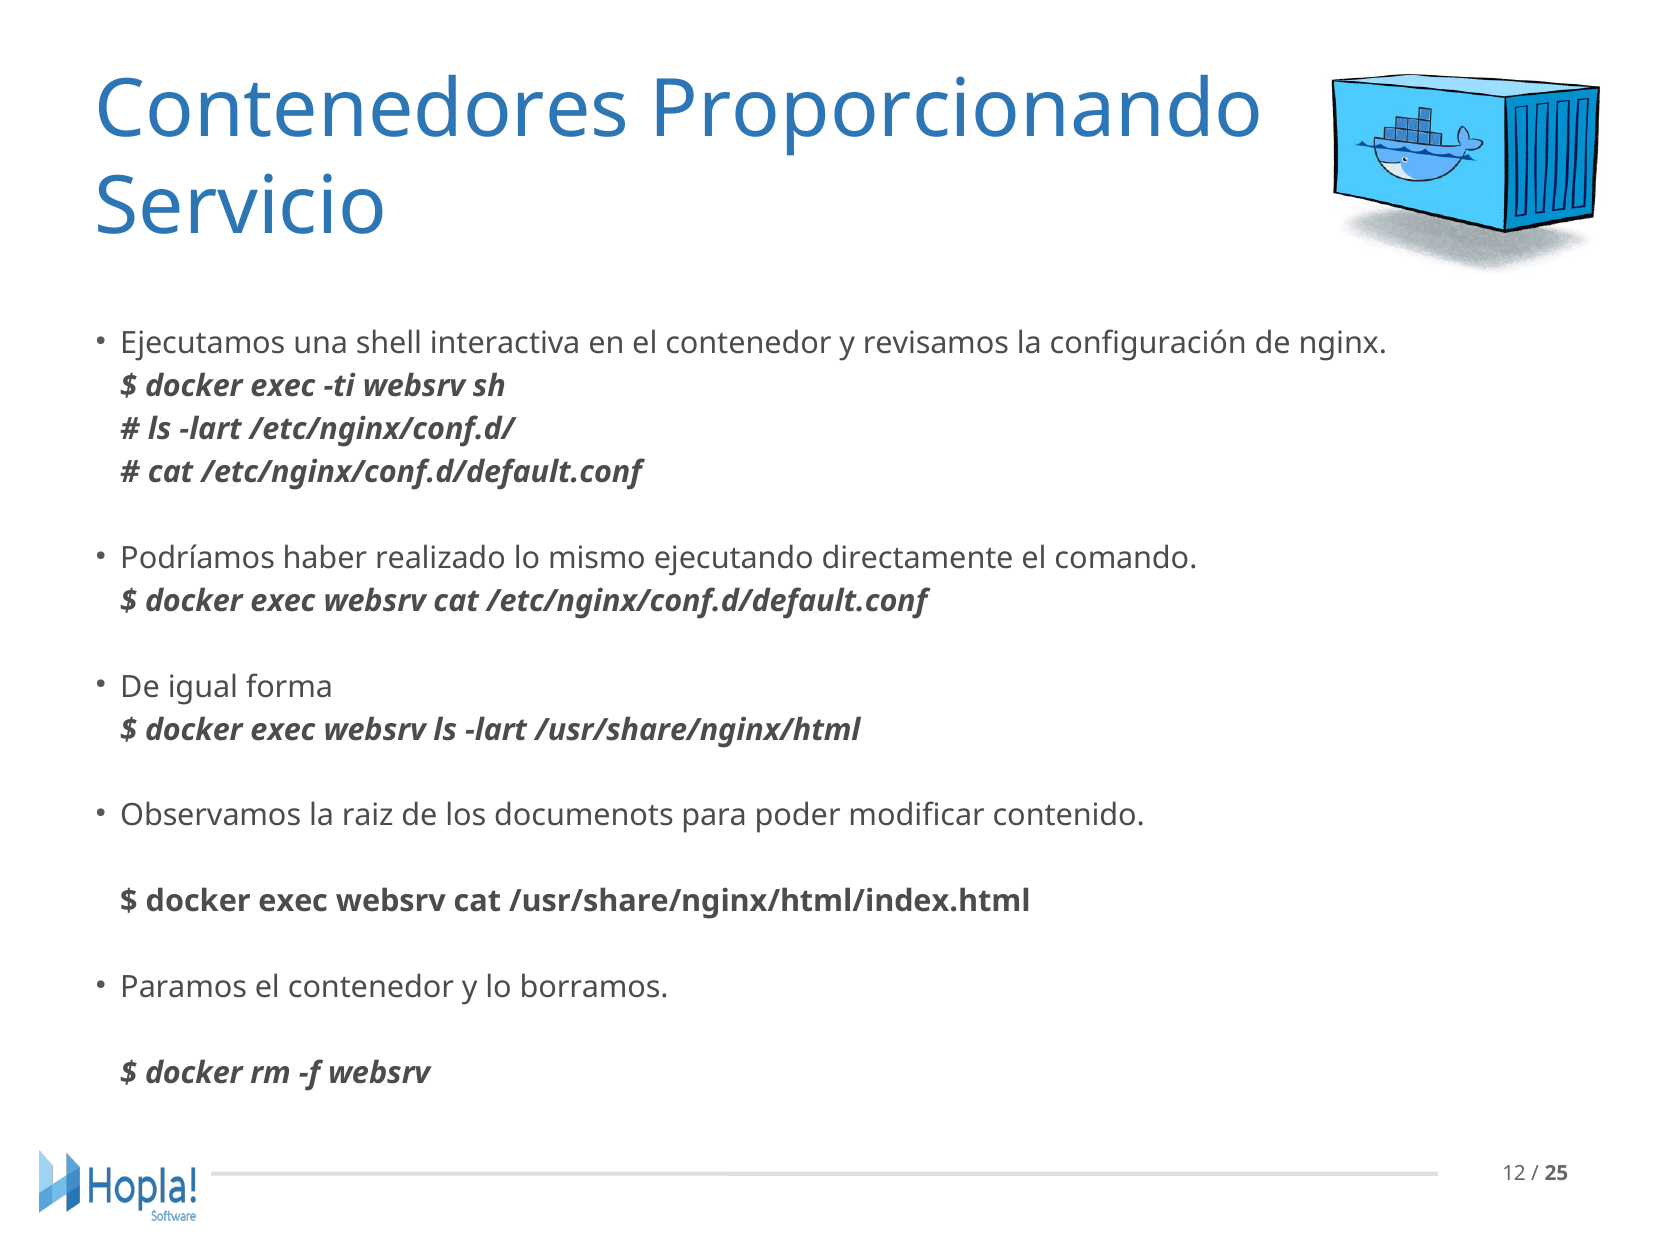

# Contenedores Proporcionando Servicio
Ejecutamos una shell interactiva en el contenedor y revisamos la configuración de nginx.
$ docker exec -ti websrv sh
# ls -lart /etc/nginx/conf.d/
# cat /etc/nginx/conf.d/default.conf
Podríamos haber realizado lo mismo ejecutando directamente el comando.
$ docker exec websrv cat /etc/nginx/conf.d/default.conf
De igual forma
$ docker exec websrv ls -lart /usr/share/nginx/html
Observamos la raiz de los documenots para poder modificar contenido.
$ docker exec websrv cat /usr/share/nginx/html/index.html
Paramos el contenedor y lo borramos.
$ docker rm -f websrv
12